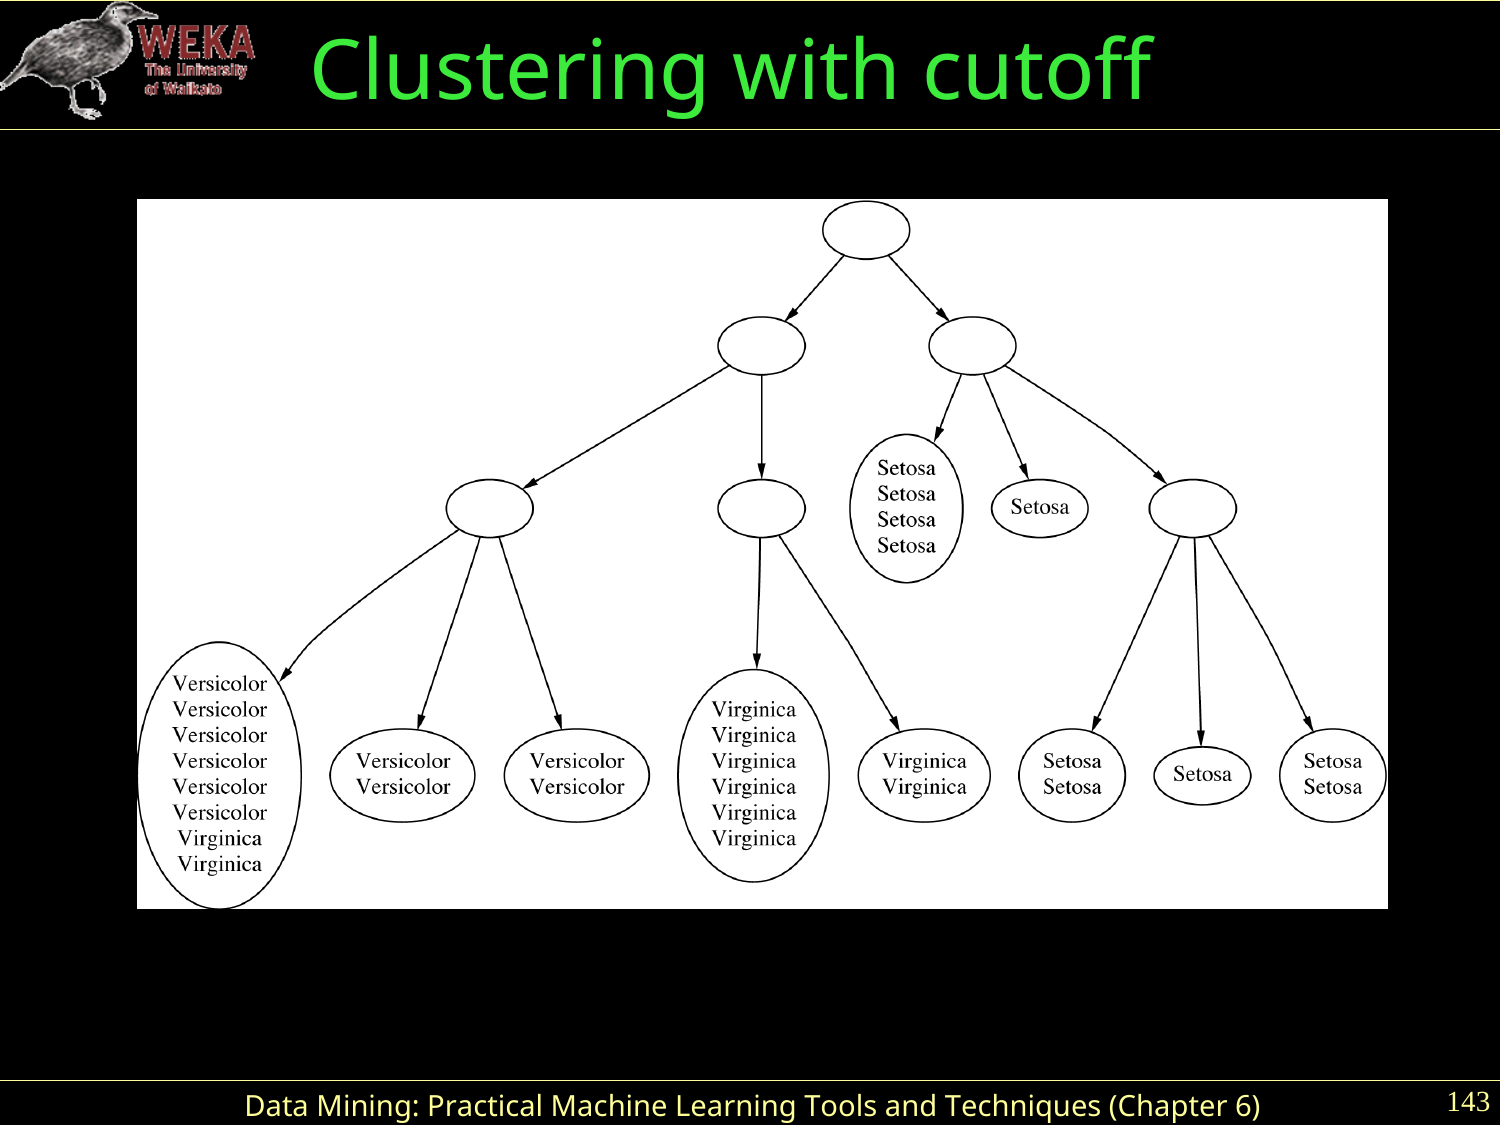

# Clustering with cutoff
Data Mining: Practical Machine Learning Tools and Techniques (Chapter 6)
143